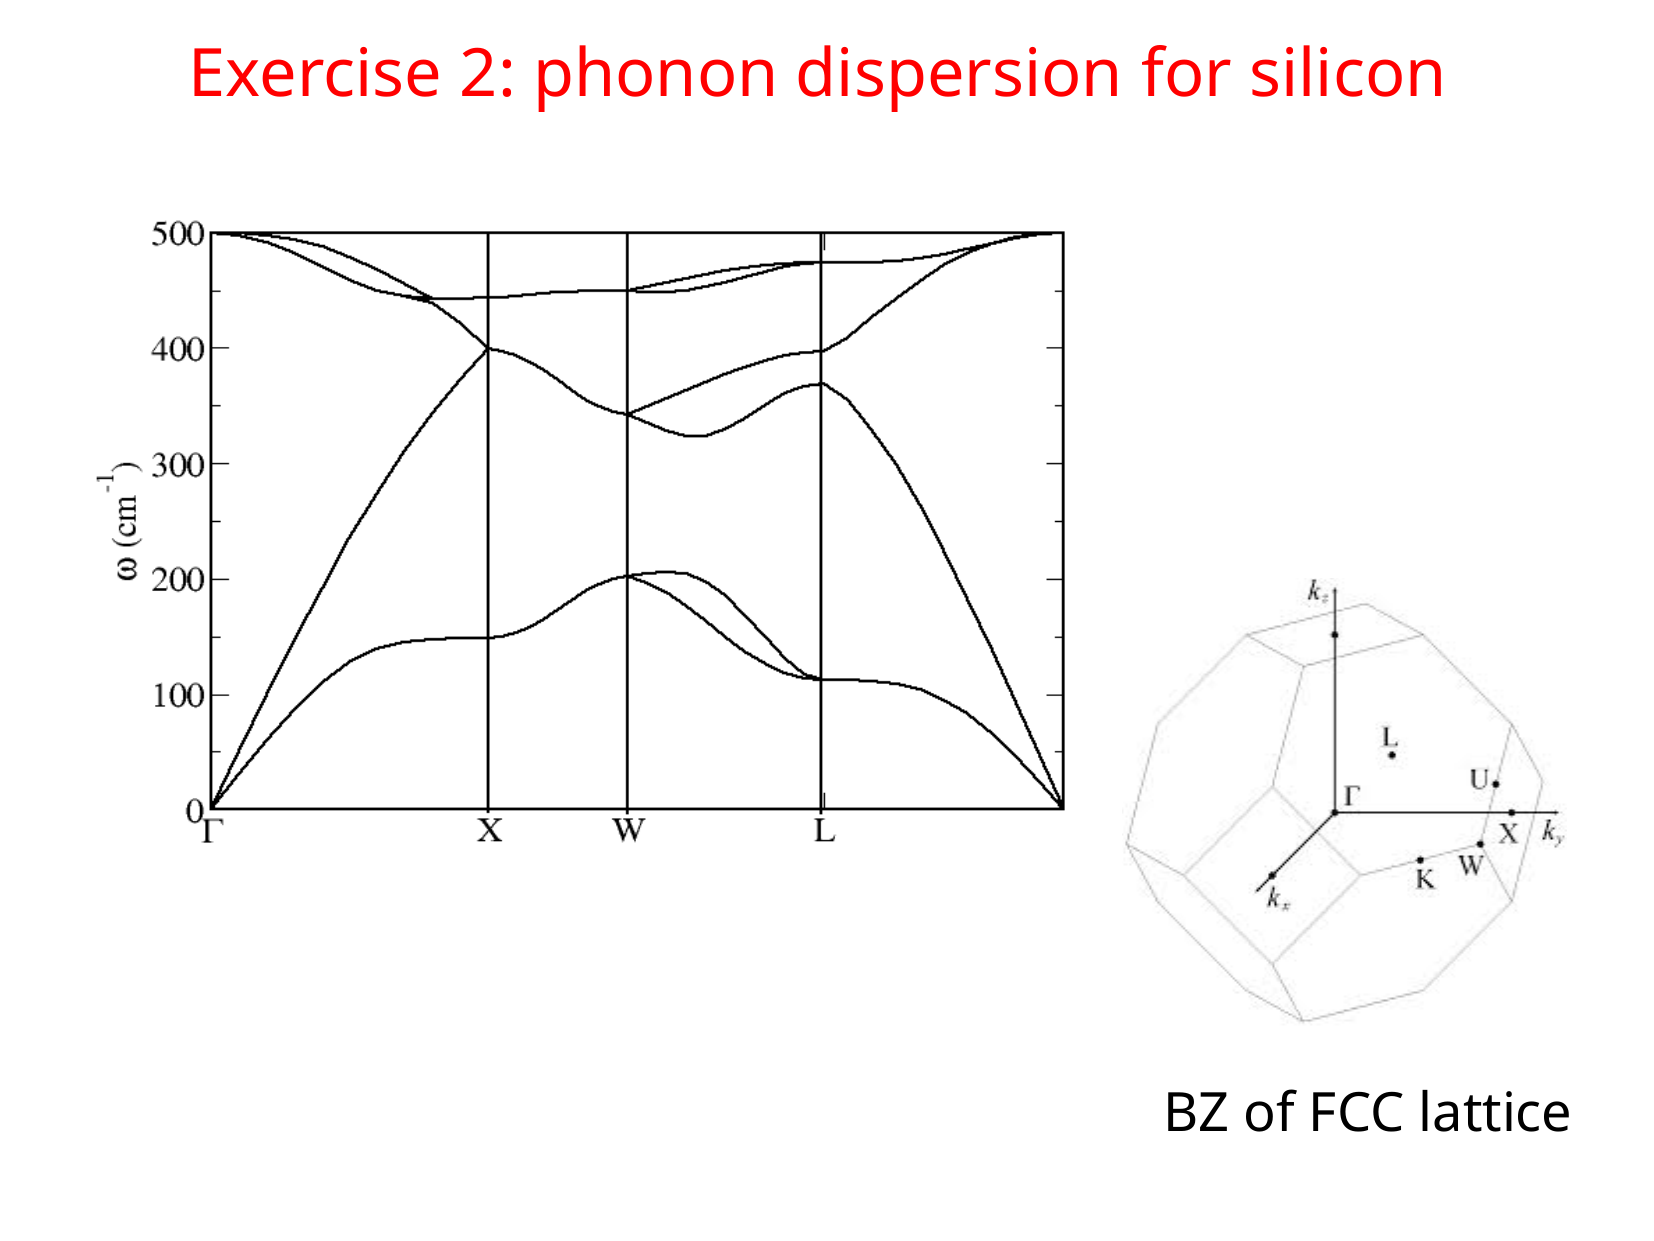

# Exercise 2: phonon dispersion for silicon
BZ of FCC lattice